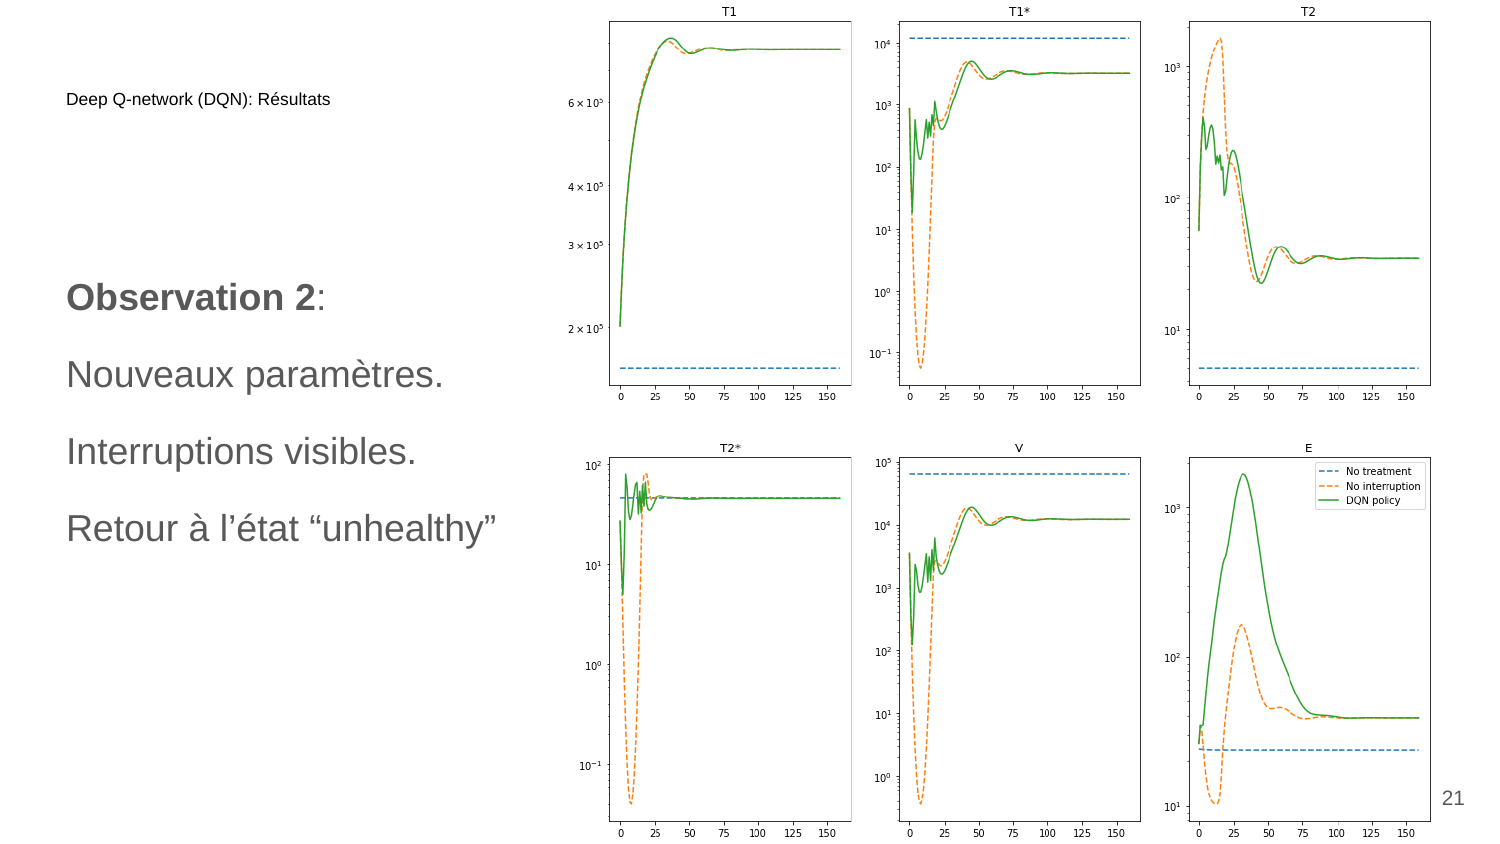

# Deep Q-network (DQN): Résultats
Observation 2:
Nouveaux paramètres.
Interruptions visibles.
Retour à l’état “unhealthy”